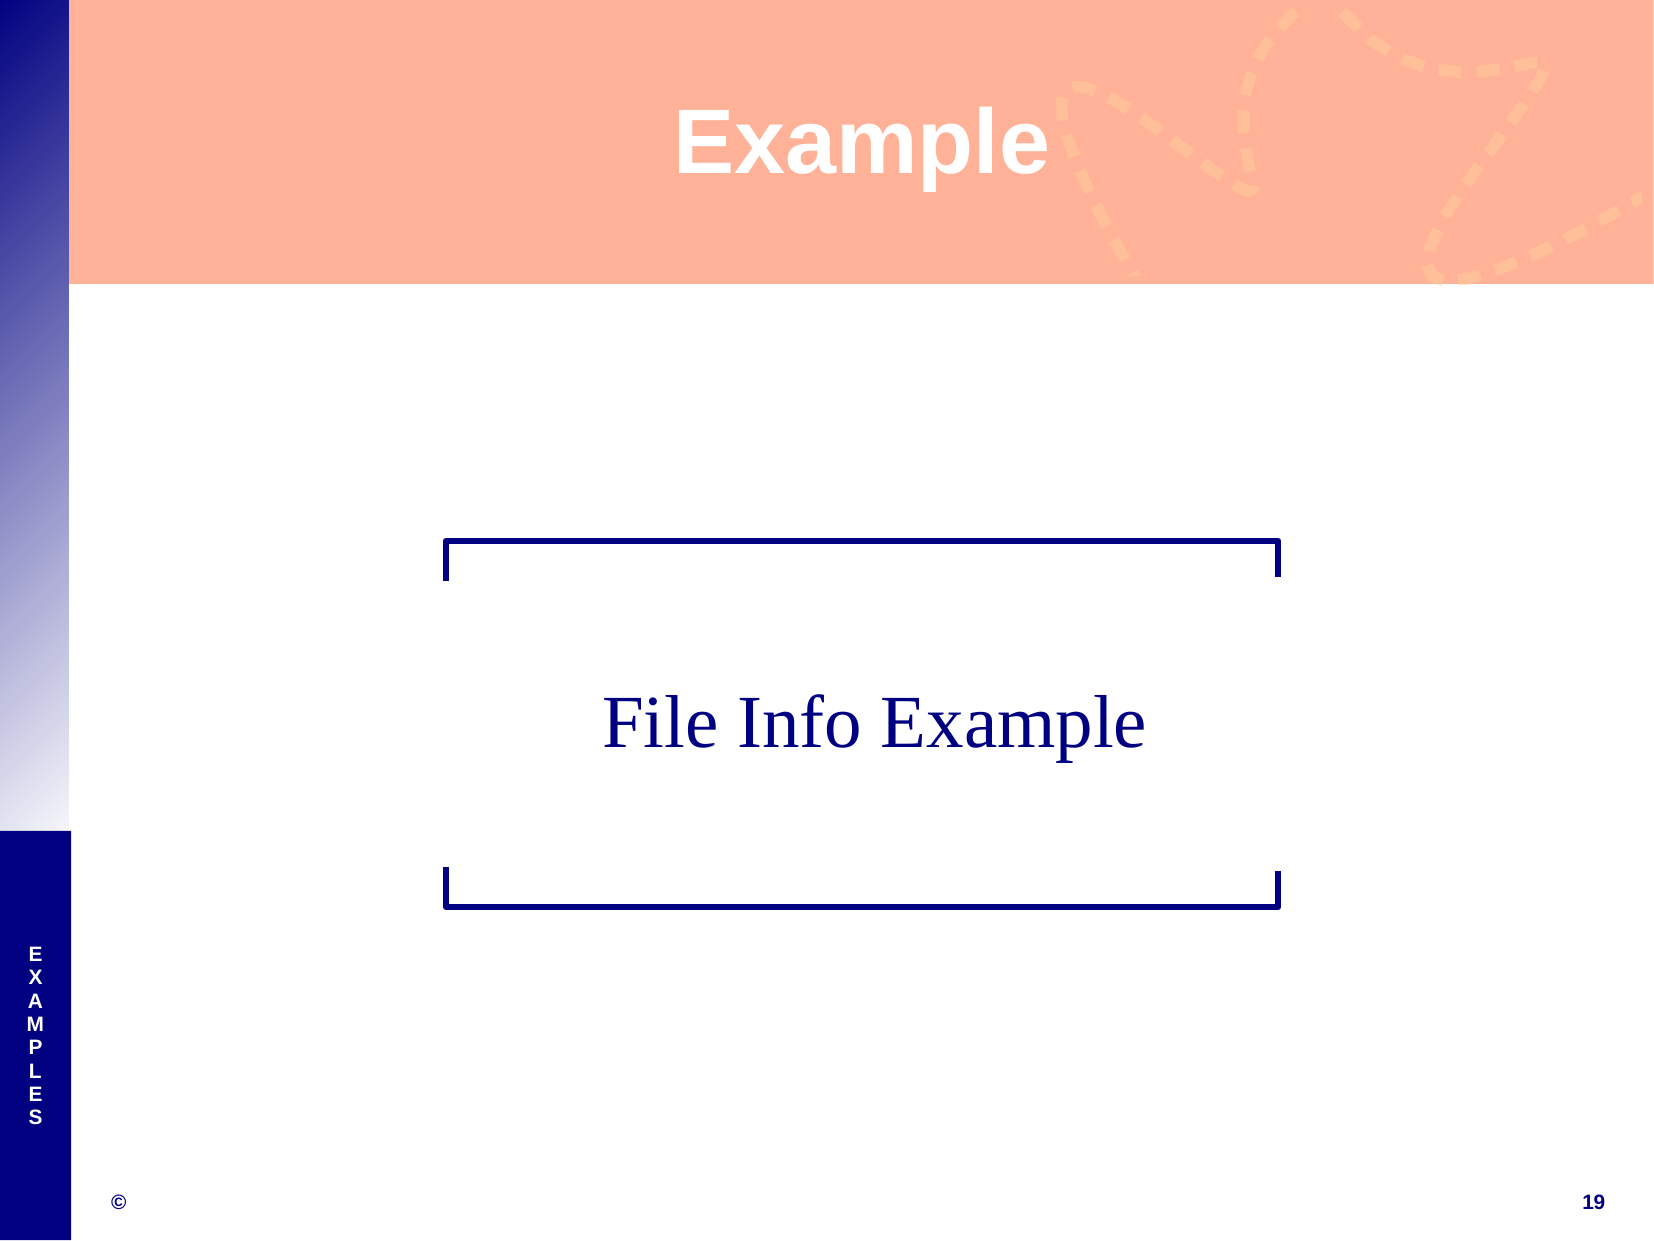

# Example
File Info Example
E
X
A
M
P
L
E
S